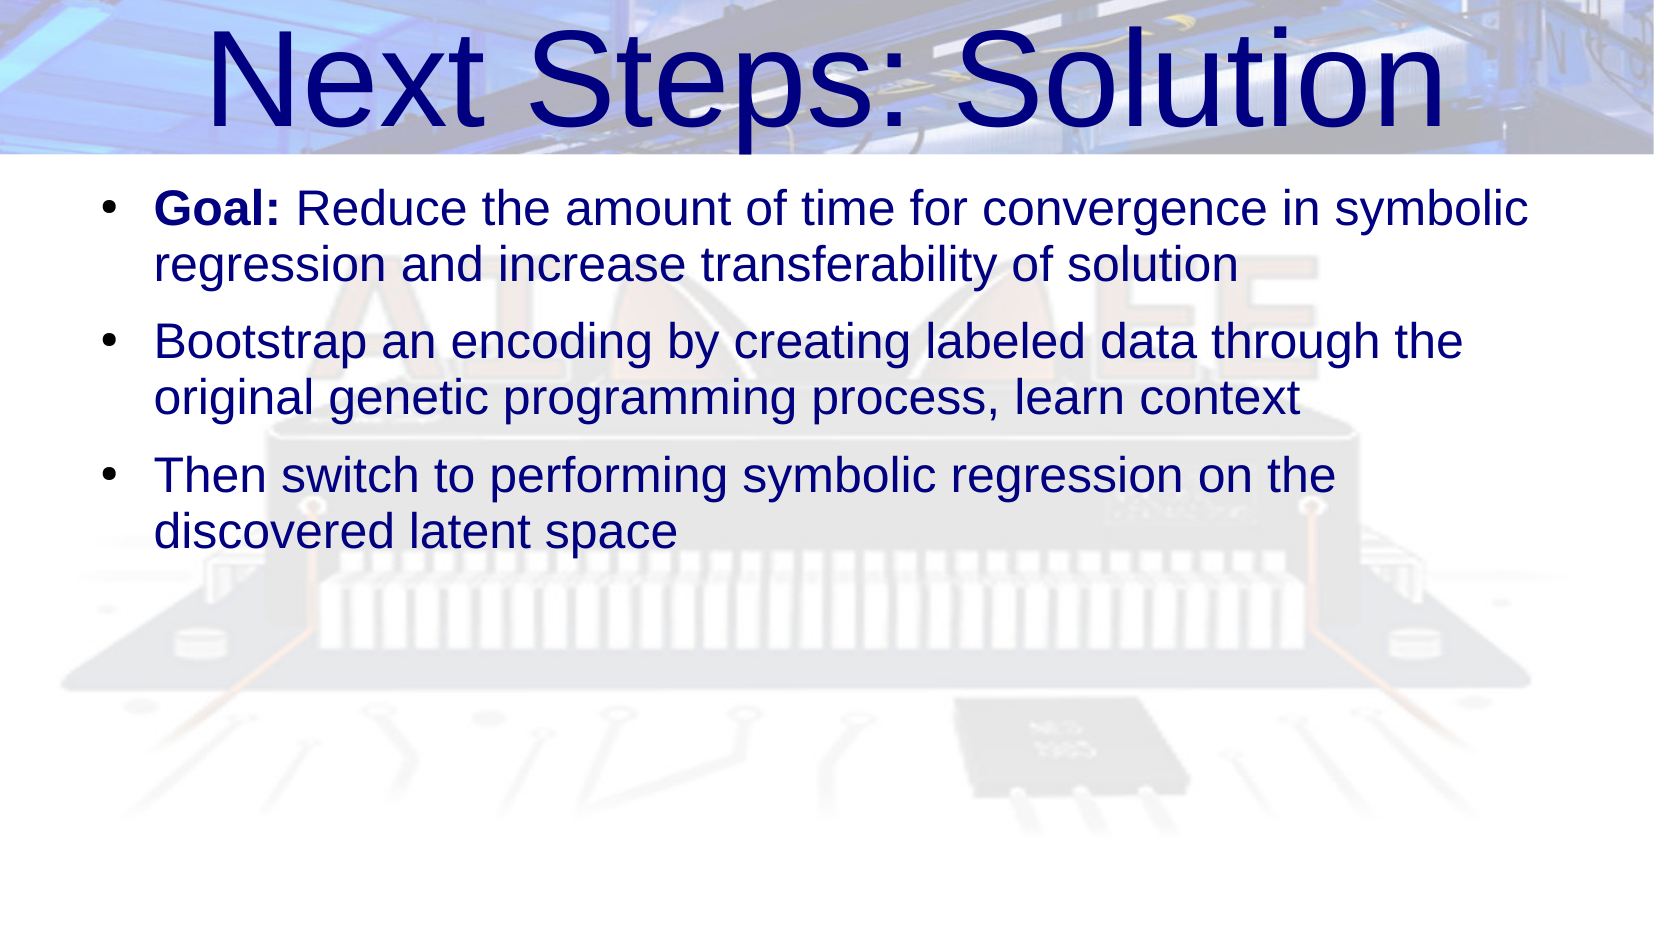

# Next Steps: Solution
Goal: Reduce the amount of time for convergence in symbolic regression and increase transferability of solution
Bootstrap an encoding by creating labeled data through the original genetic programming process, learn context
Then switch to performing symbolic regression on the discovered latent space